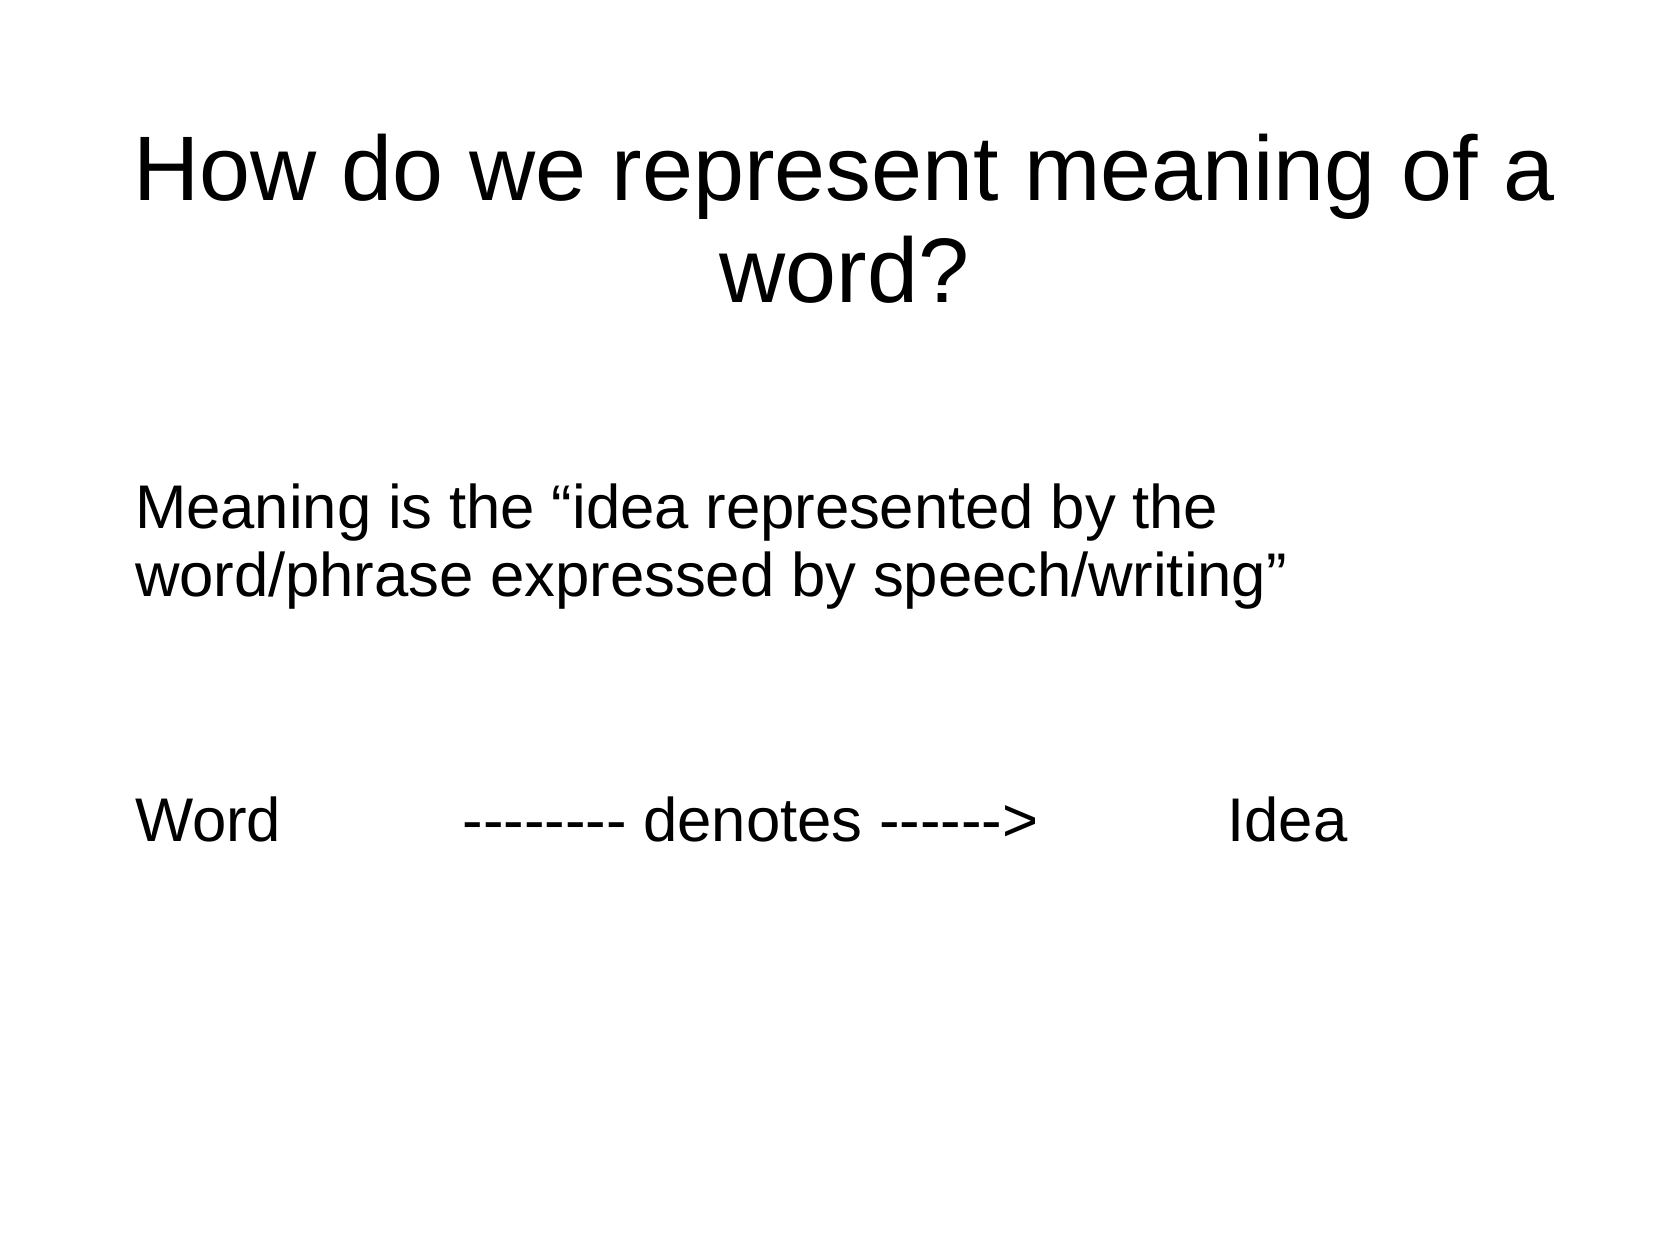

# How do we represent meaning of a word?
Meaning is the “idea represented by the word/phrase expressed by speech/writing”
Word				-------- denotes ------>				Idea